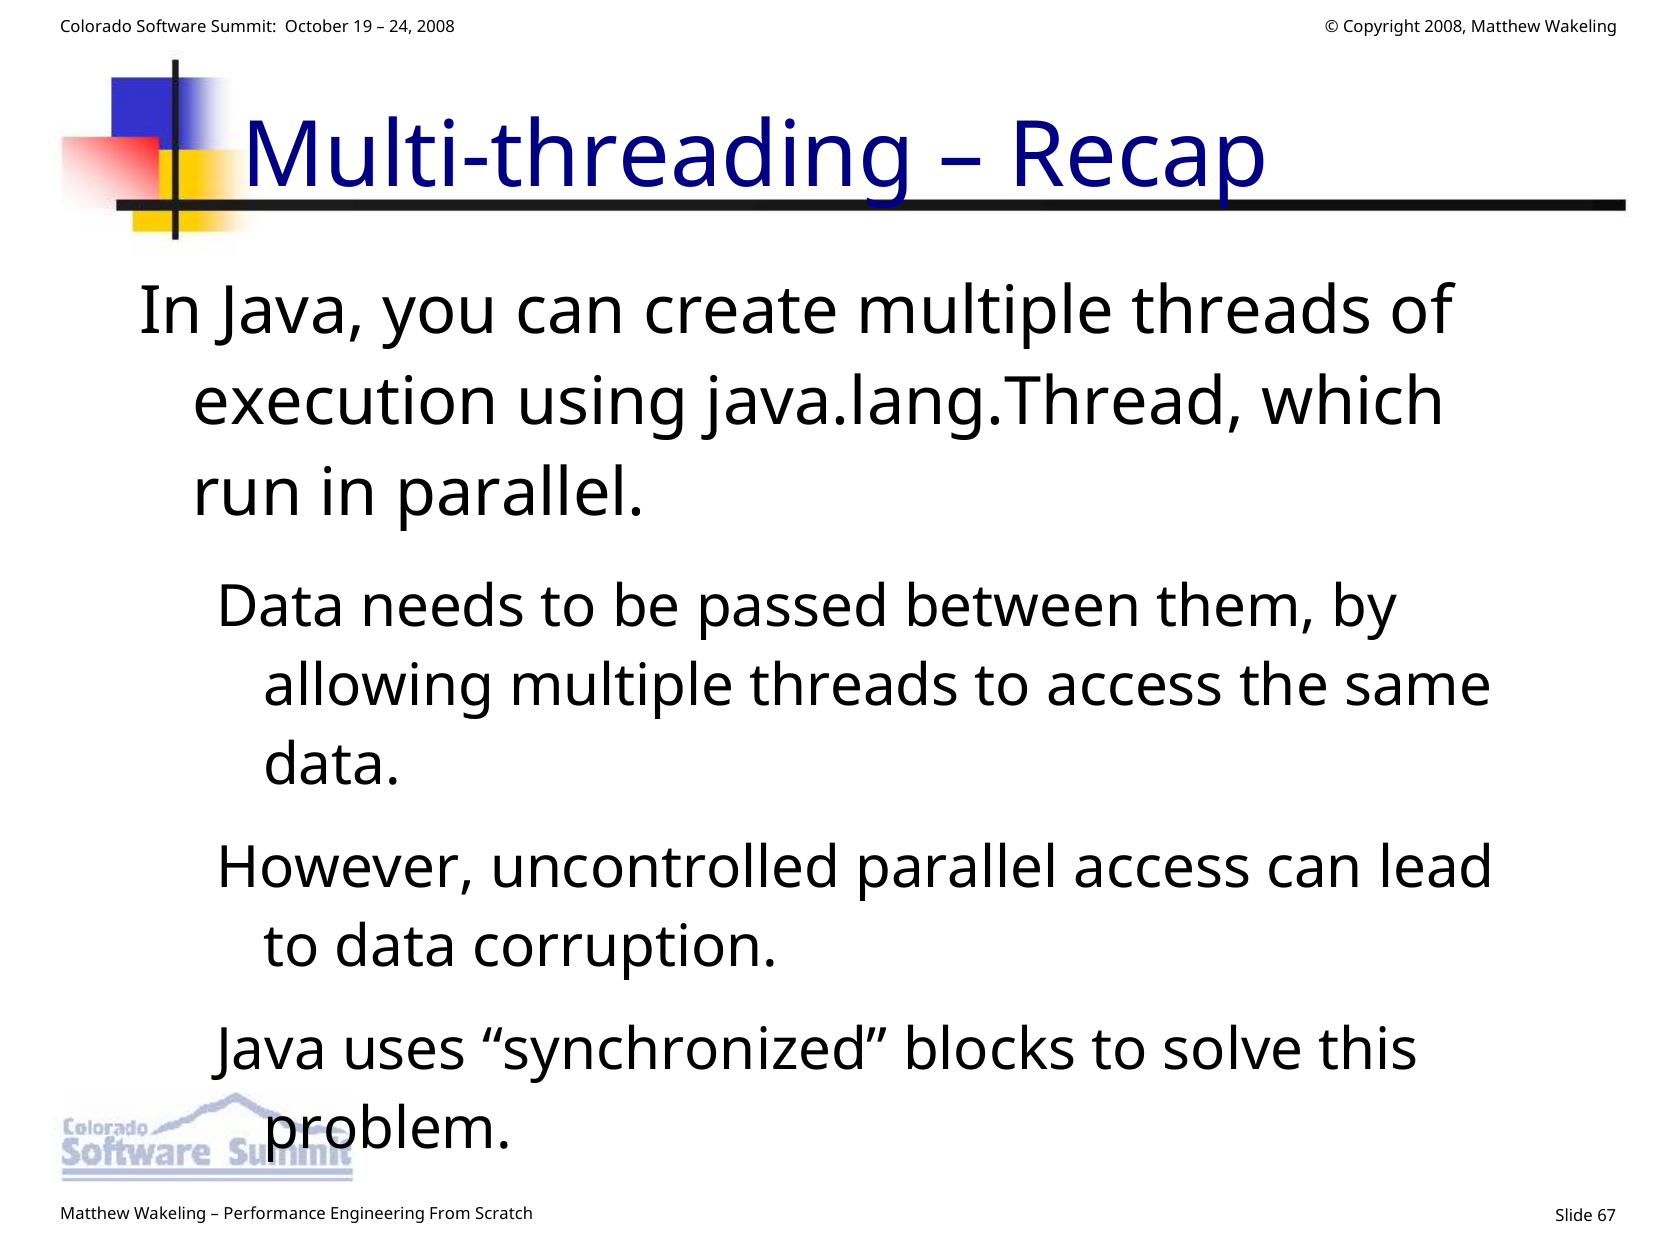

# Multi-threading – Recap
In Java, you can create multiple threads of execution using java.lang.Thread, which run in parallel.
Data needs to be passed between them, by allowing multiple threads to access the same data.
However, uncontrolled parallel access can lead to data corruption.
Java uses “synchronized” blocks to solve this problem.